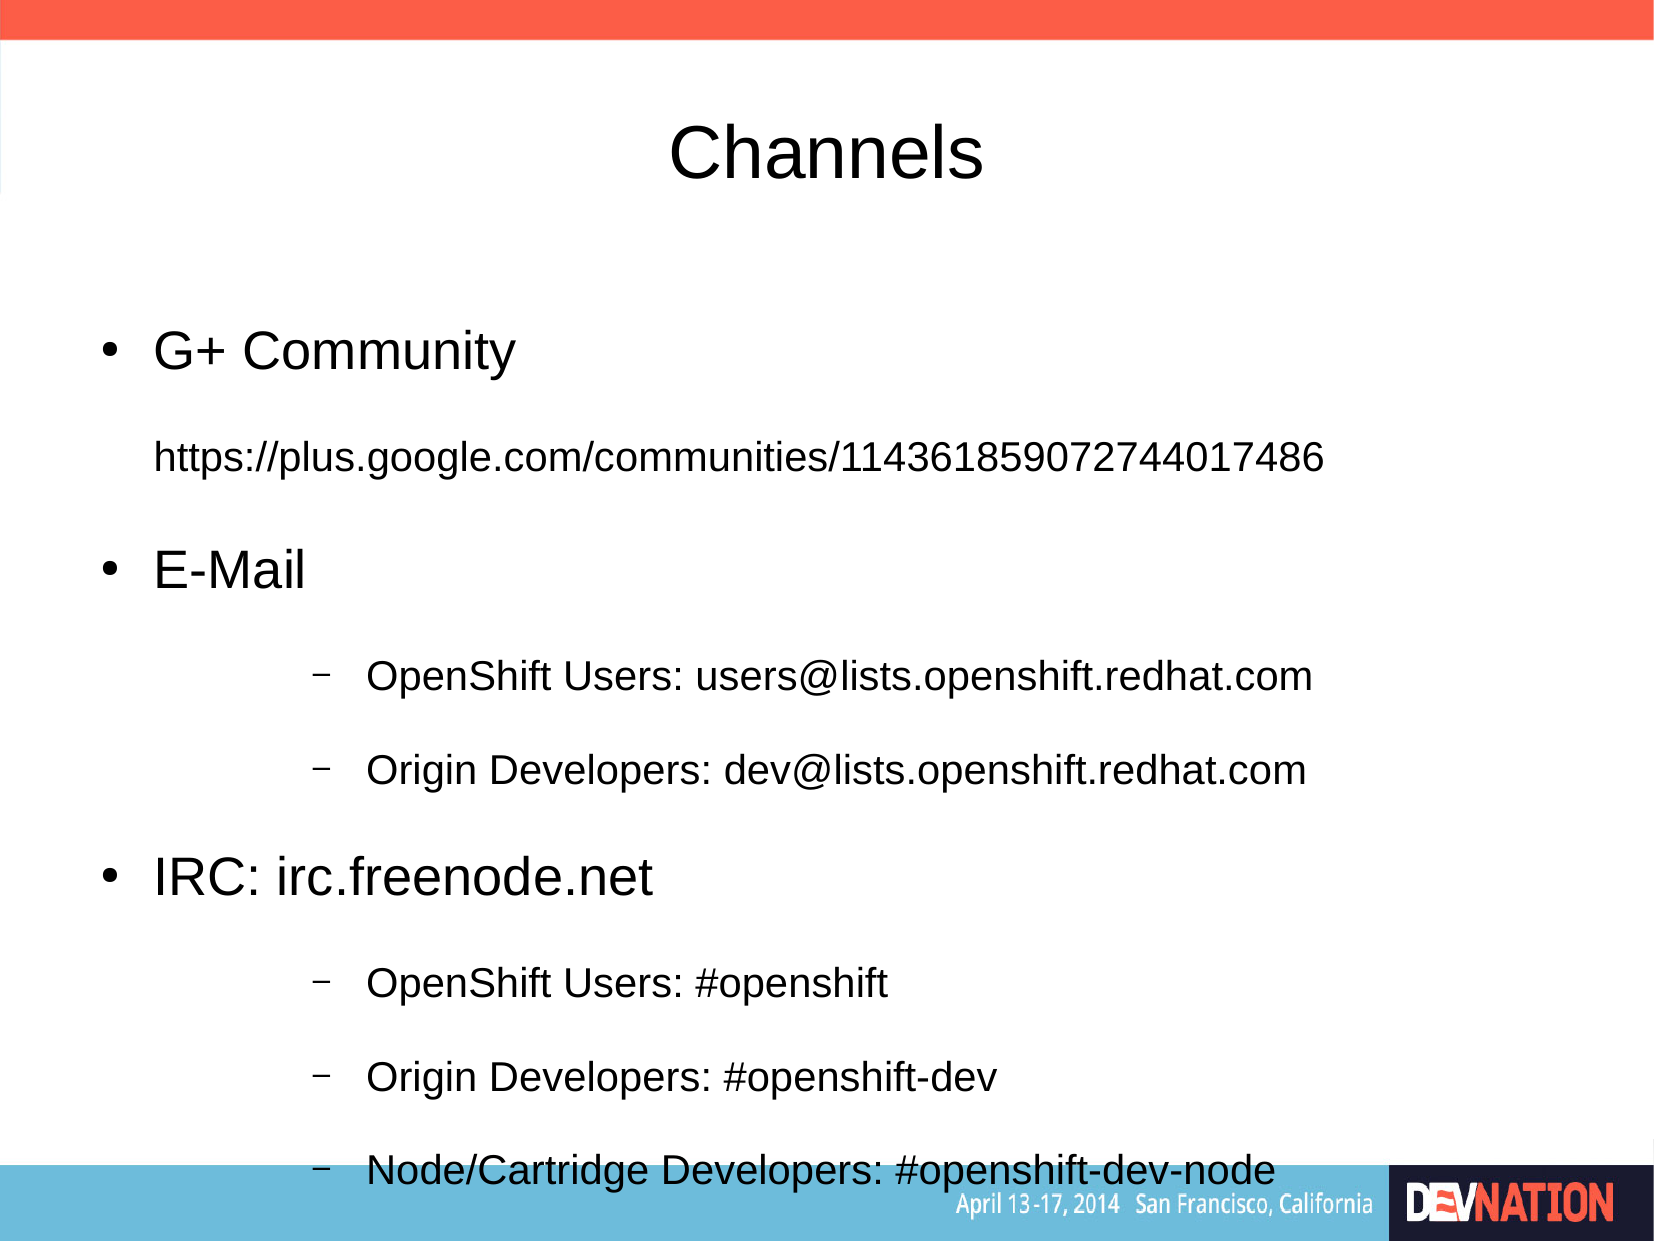

# Channels
G+ Community
https://plus.google.com/communities/114361859072744017486
E-Mail
OpenShift Users: users@lists.openshift.redhat.com
Origin Developers: dev@lists.openshift.redhat.com
IRC: irc.freenode.net
OpenShift Users: #openshift
Origin Developers: #openshift-dev
Node/Cartridge Developers: #openshift-dev-node